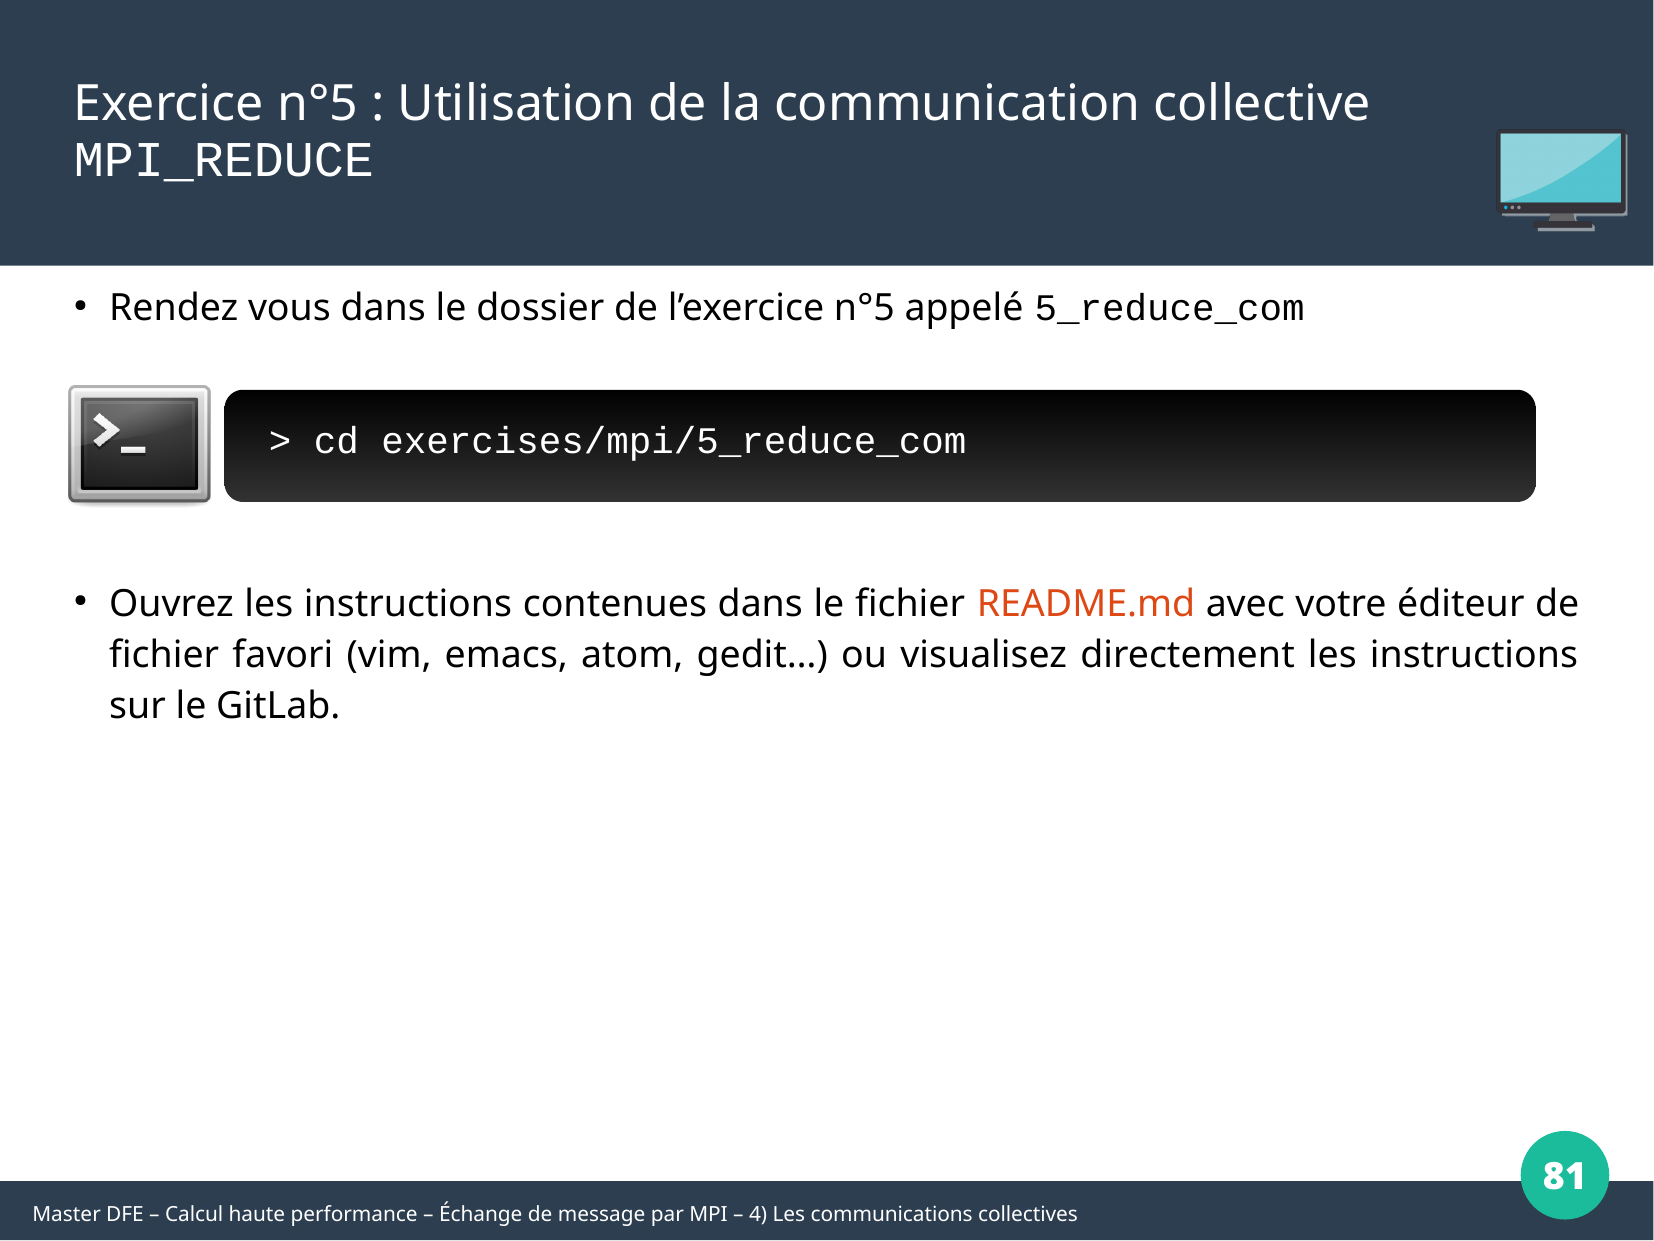

Exercice n°5 : Utilisation de la communication collective MPI_REDUCE
Rendez vous dans le dossier de l’exercice n°5 appelé 5_reduce_com
> cd exercises/mpi/5_reduce_com
Ouvrez les instructions contenues dans le fichier README.md avec votre éditeur de fichier favori (vim, emacs, atom, gedit…) ou visualisez directement les instructions sur le GitLab.
81
Master DFE – Calcul haute performance – Échange de message par MPI – 4) Les communications collectives